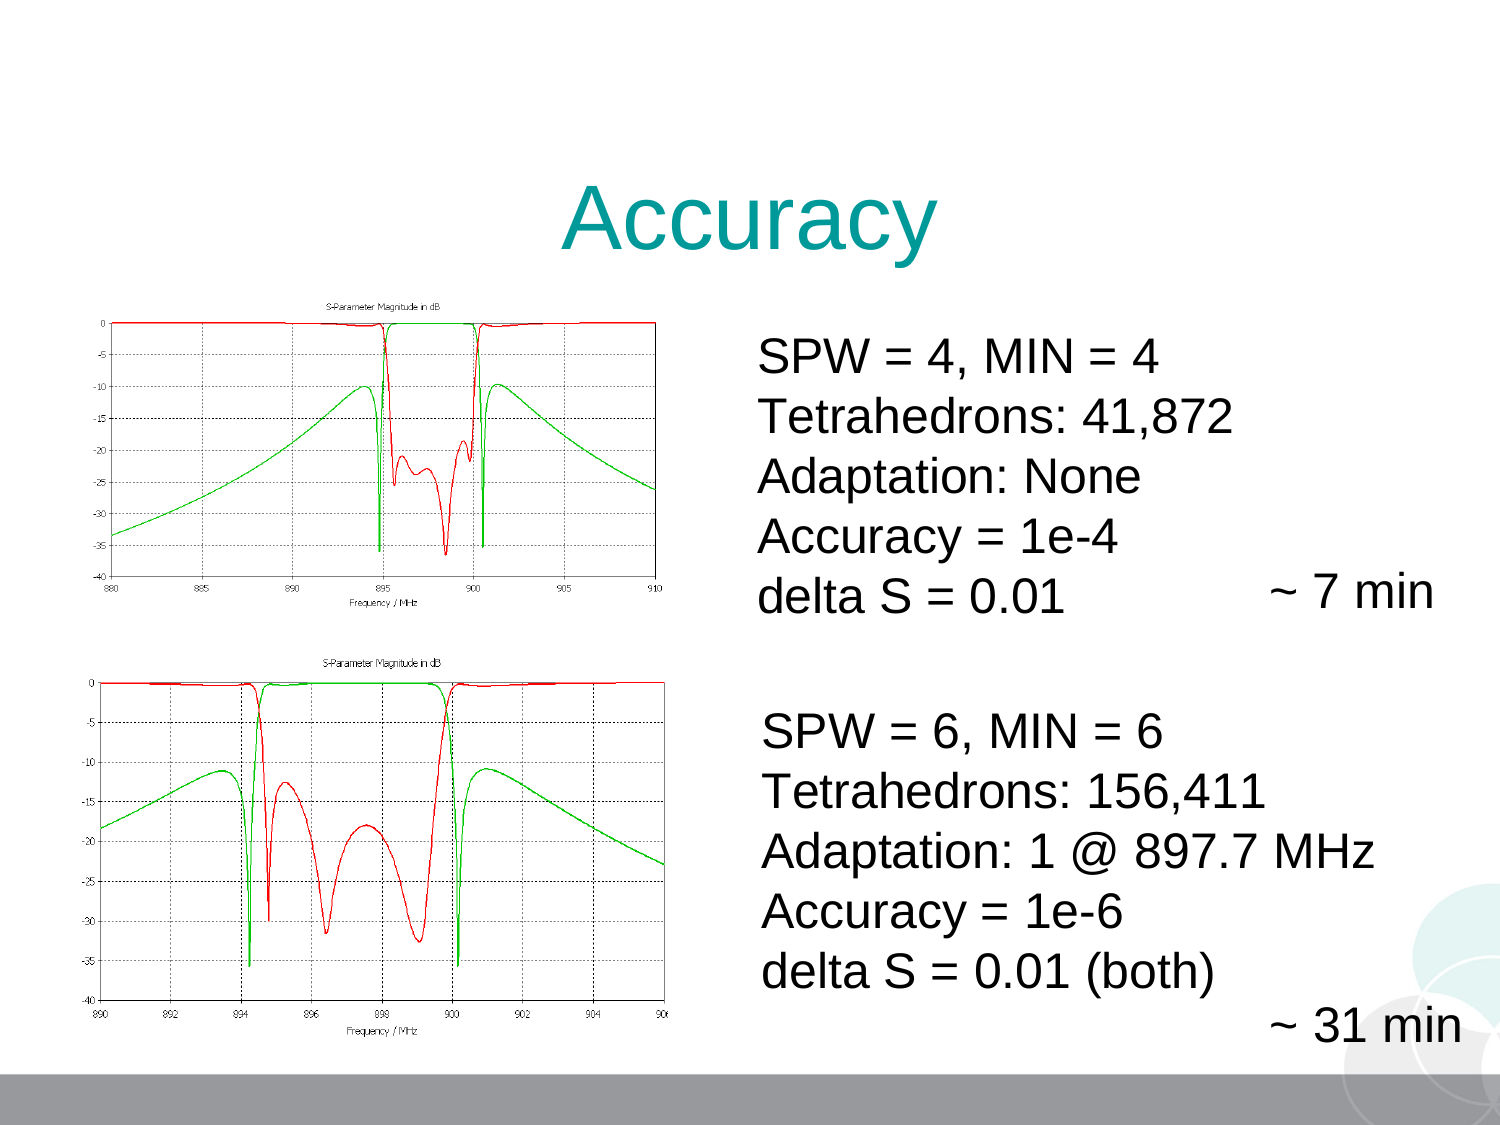

# Accuracy
SPW = 4, MIN = 4
Tetrahedrons: 41,872
Adaptation: None
Accuracy = 1e-4
delta S = 0.01
~ 7 min
SPW = 6, MIN = 6
Tetrahedrons: 156,411
Adaptation: 1 @ 897.7 MHz
Accuracy = 1e-6
delta S = 0.01 (both)
~ 31 min